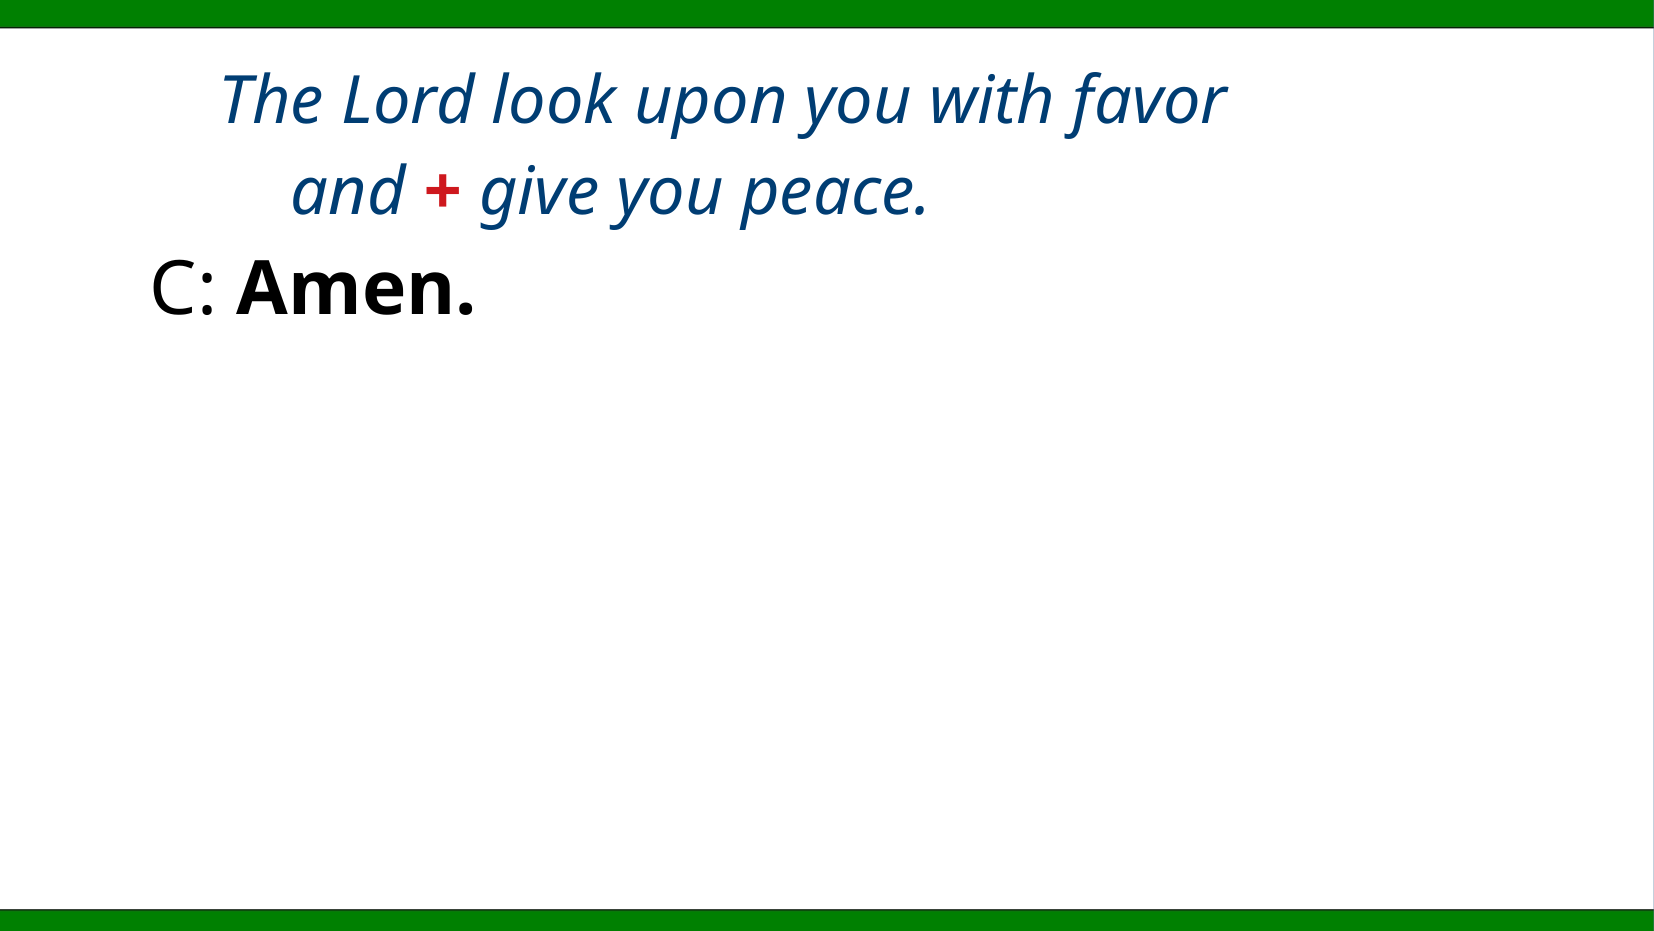

The Lord look upon you with favor
 and + give you peace.
C: Amen.